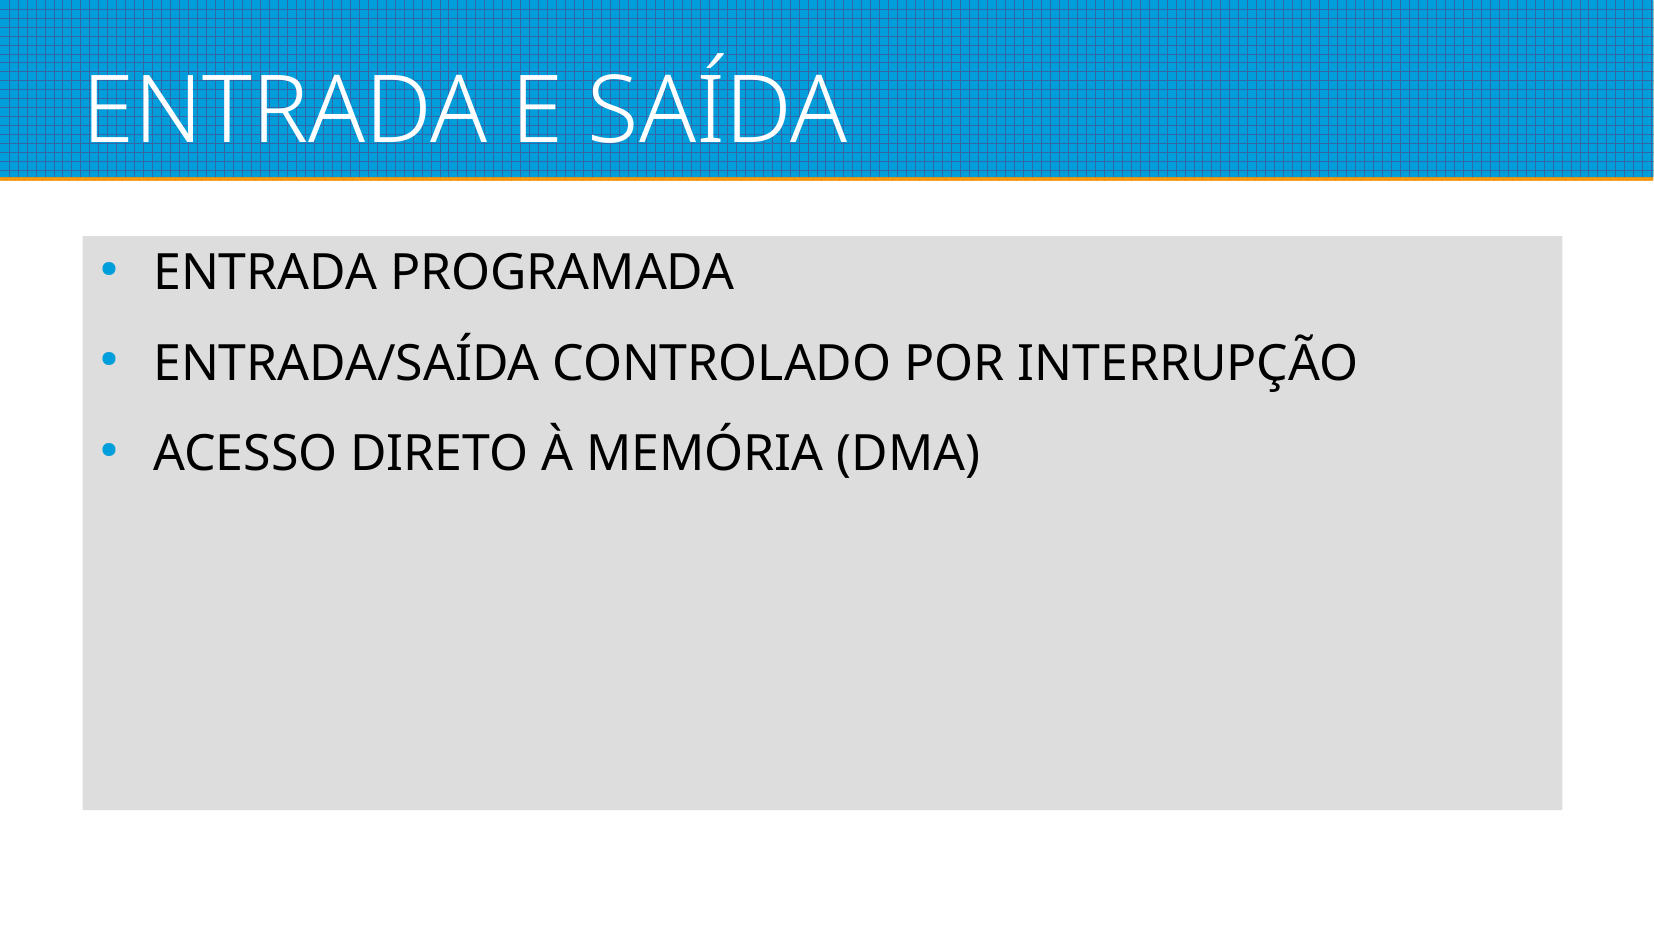

# ENTRADA E SAÍDA
ENTRADA PROGRAMADA
ENTRADA/SAÍDA CONTROLADO POR INTERRUPÇÃO
ACESSO DIRETO À MEMÓRIA (DMA)